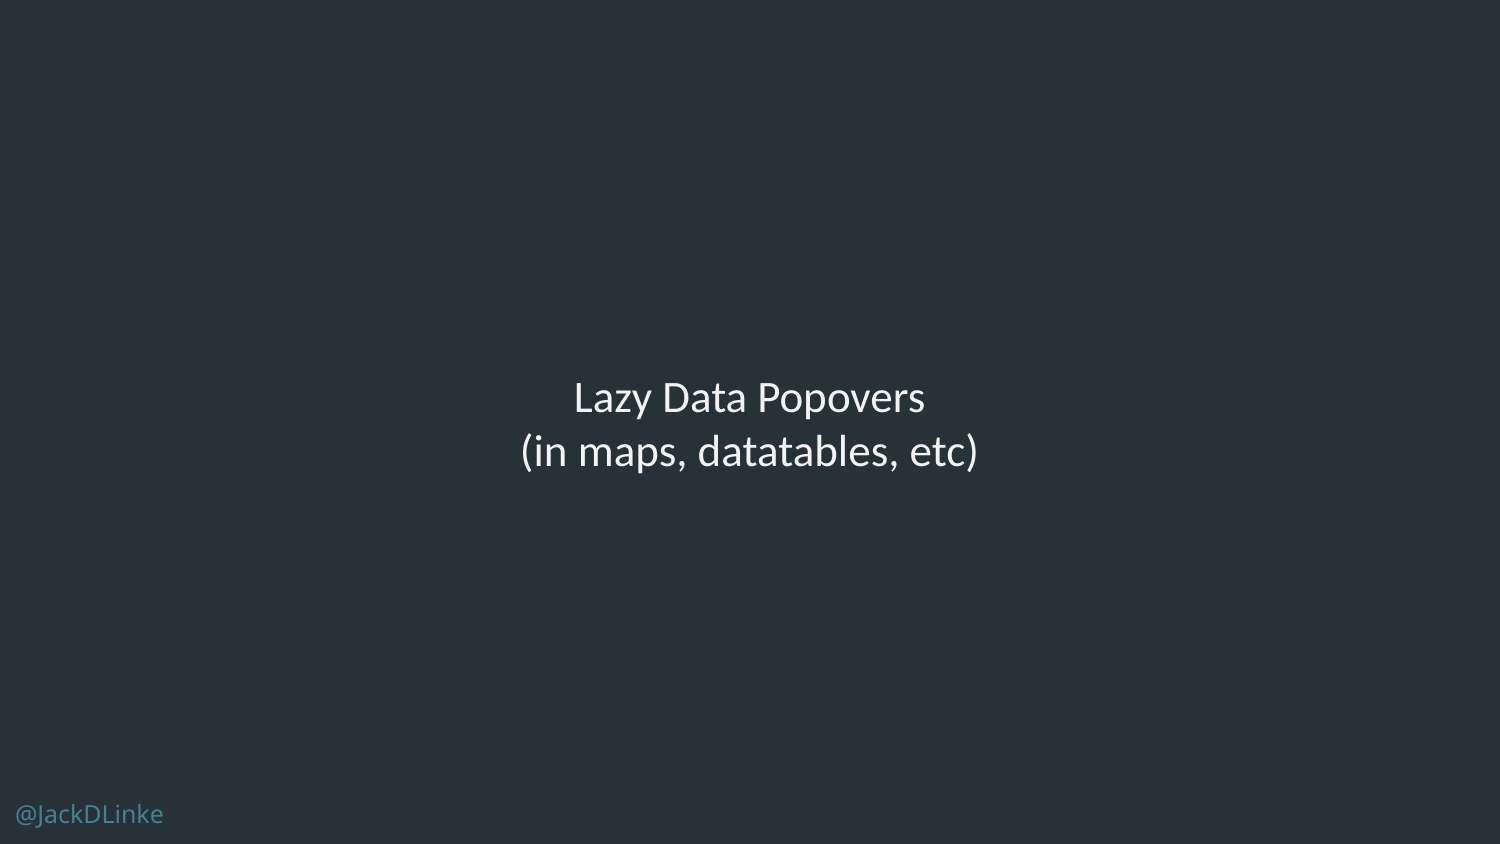

# Lazy Data Popovers (in maps, datatables, etc)